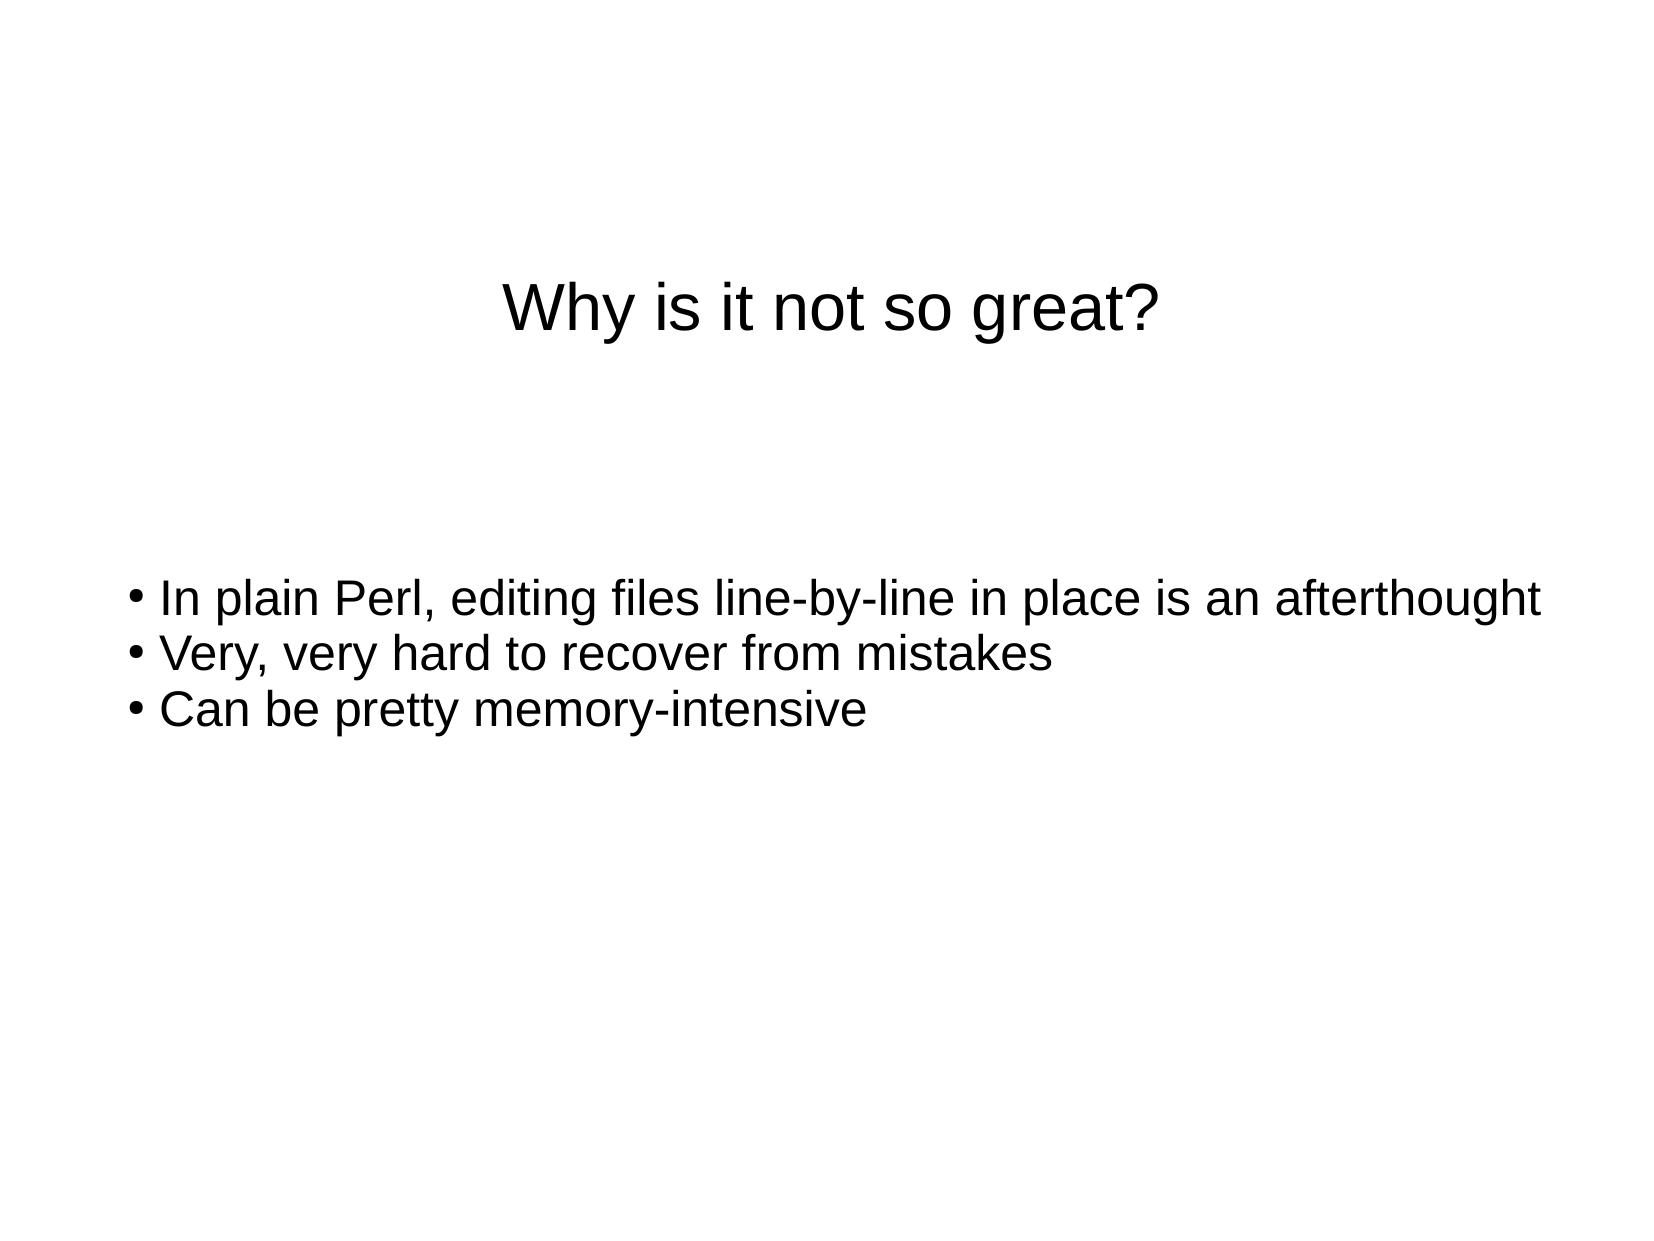

Why is it not so great?
 In plain Perl, editing files line-by-line in place is an afterthought
 Very, very hard to recover from mistakes
 Can be pretty memory-intensive